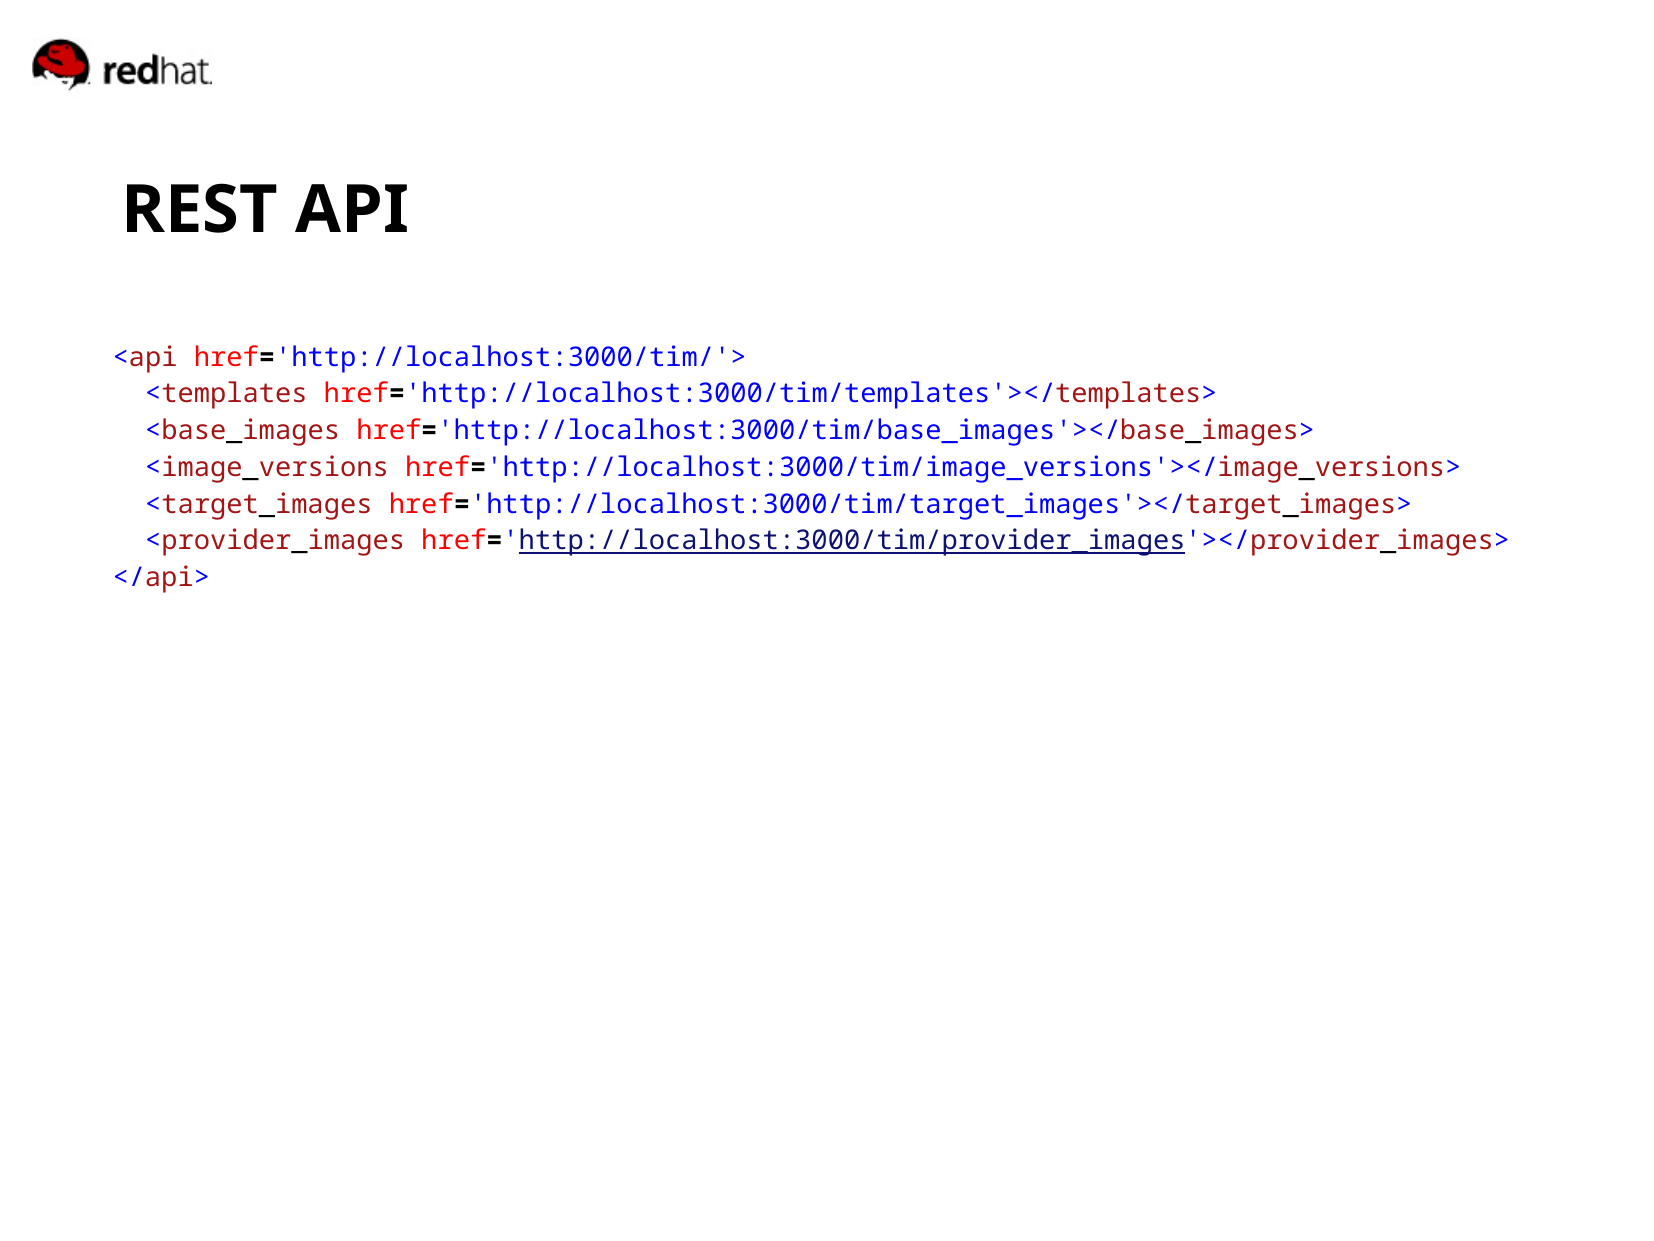

# REST API
<api href='http://localhost:3000/tim/'>
 <templates href='http://localhost:3000/tim/templates'></templates>
 <base_images href='http://localhost:3000/tim/base_images'></base_images>
 <image_versions href='http://localhost:3000/tim/image_versions'></image_versions>
 <target_images href='http://localhost:3000/tim/target_images'></target_images>
 <provider_images href='http://localhost:3000/tim/provider_images'></provider_images>
</api>